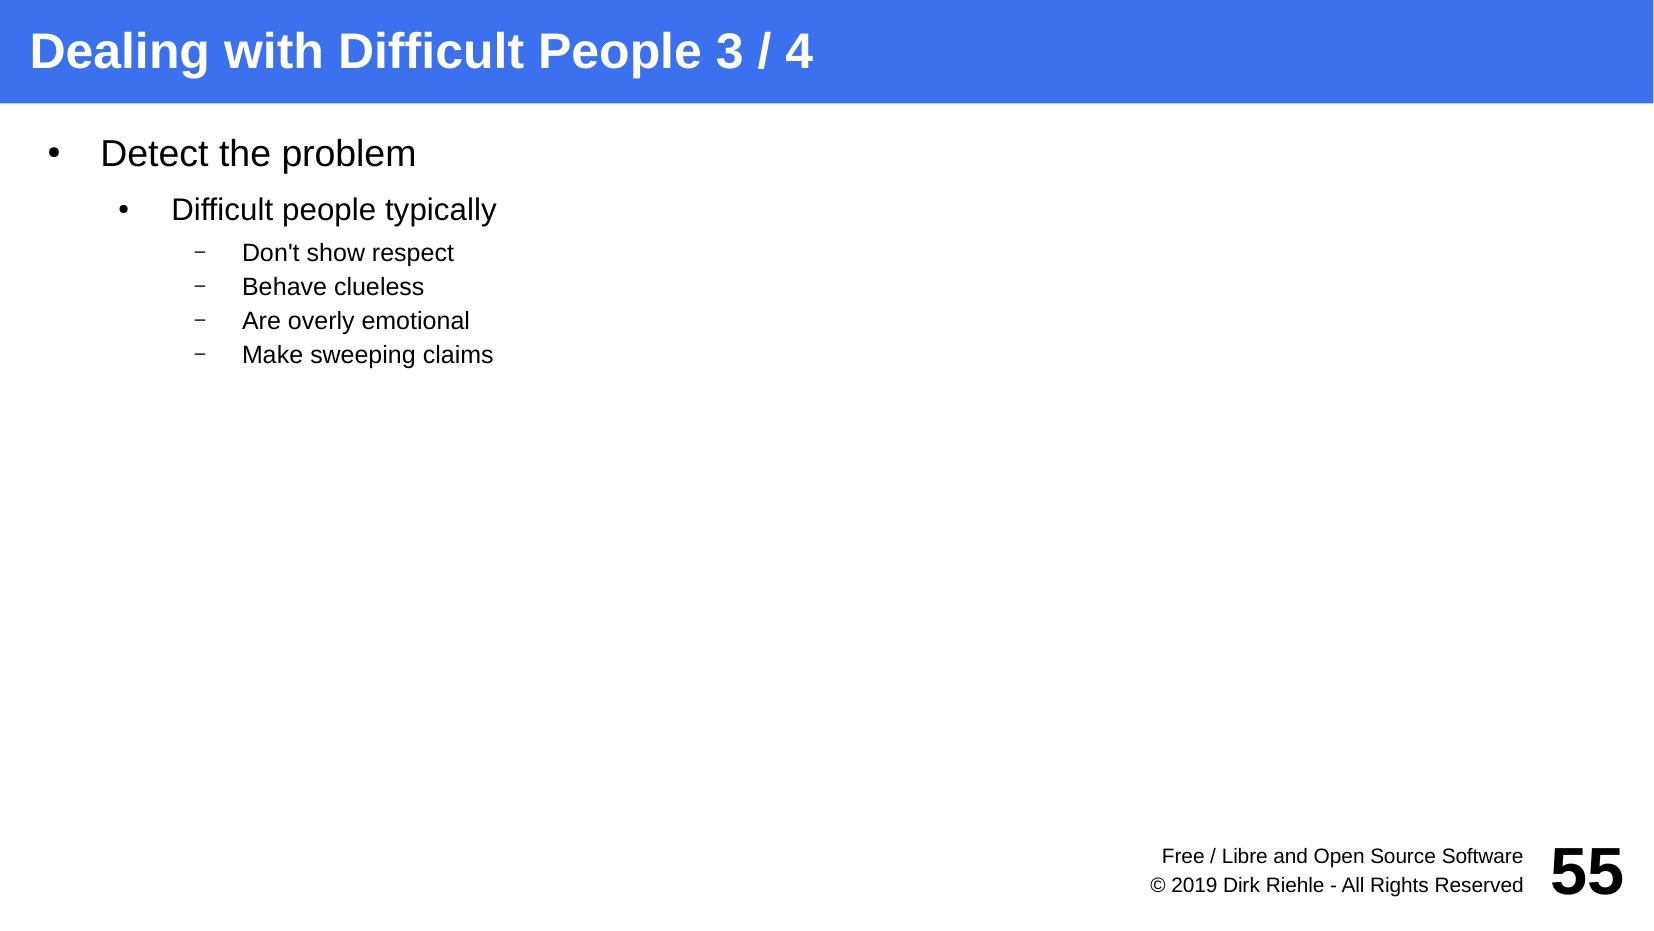

# Dealing with Difficult People 3 / 4
Detect the problem
Difficult people typically
Don't show respect
Behave clueless
Are overly emotional
Make sweeping claims
Free / Libre and Open Source Software
55
© 2019 Dirk Riehle - All Rights Reserved